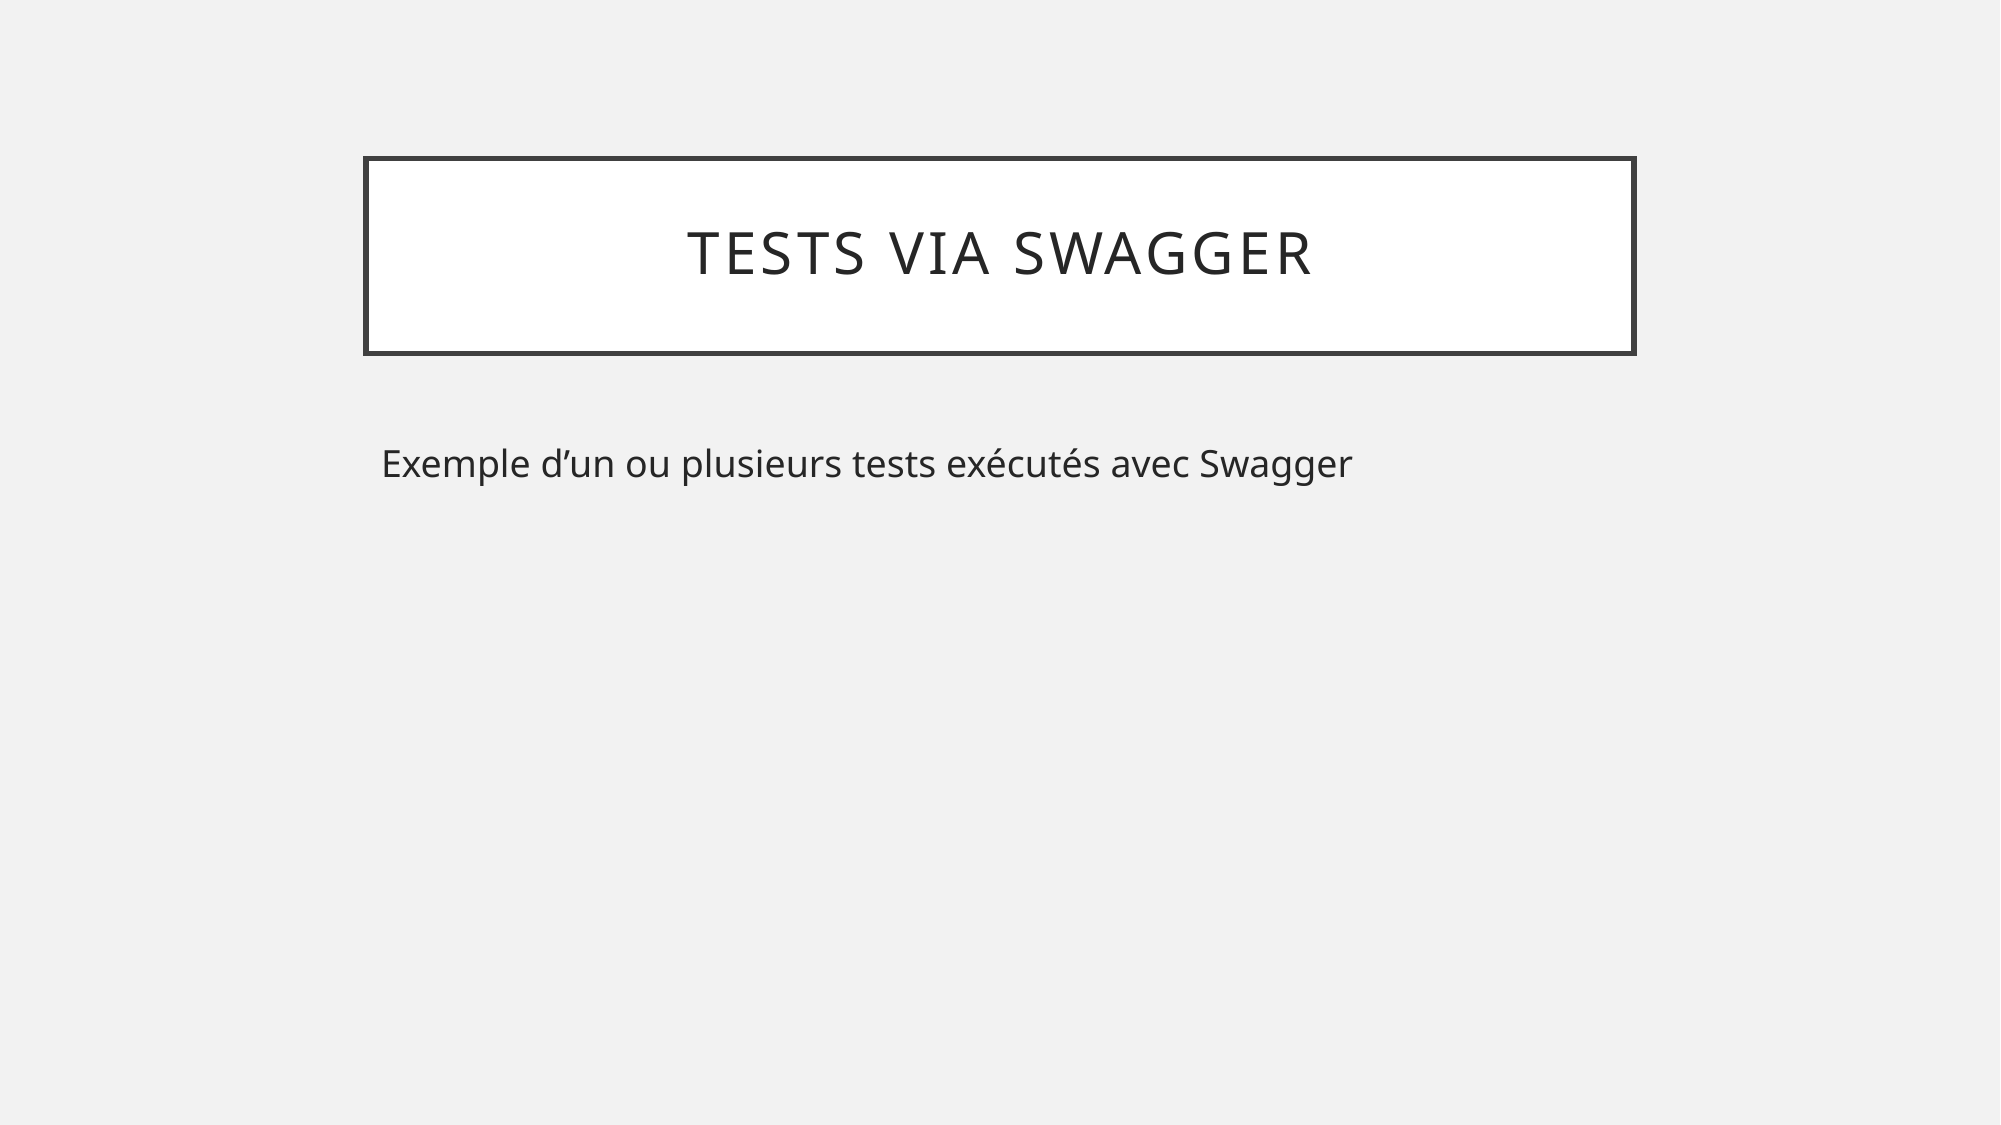

# Tests Via Swagger
Exemple d’un ou plusieurs tests exécutés avec Swagger